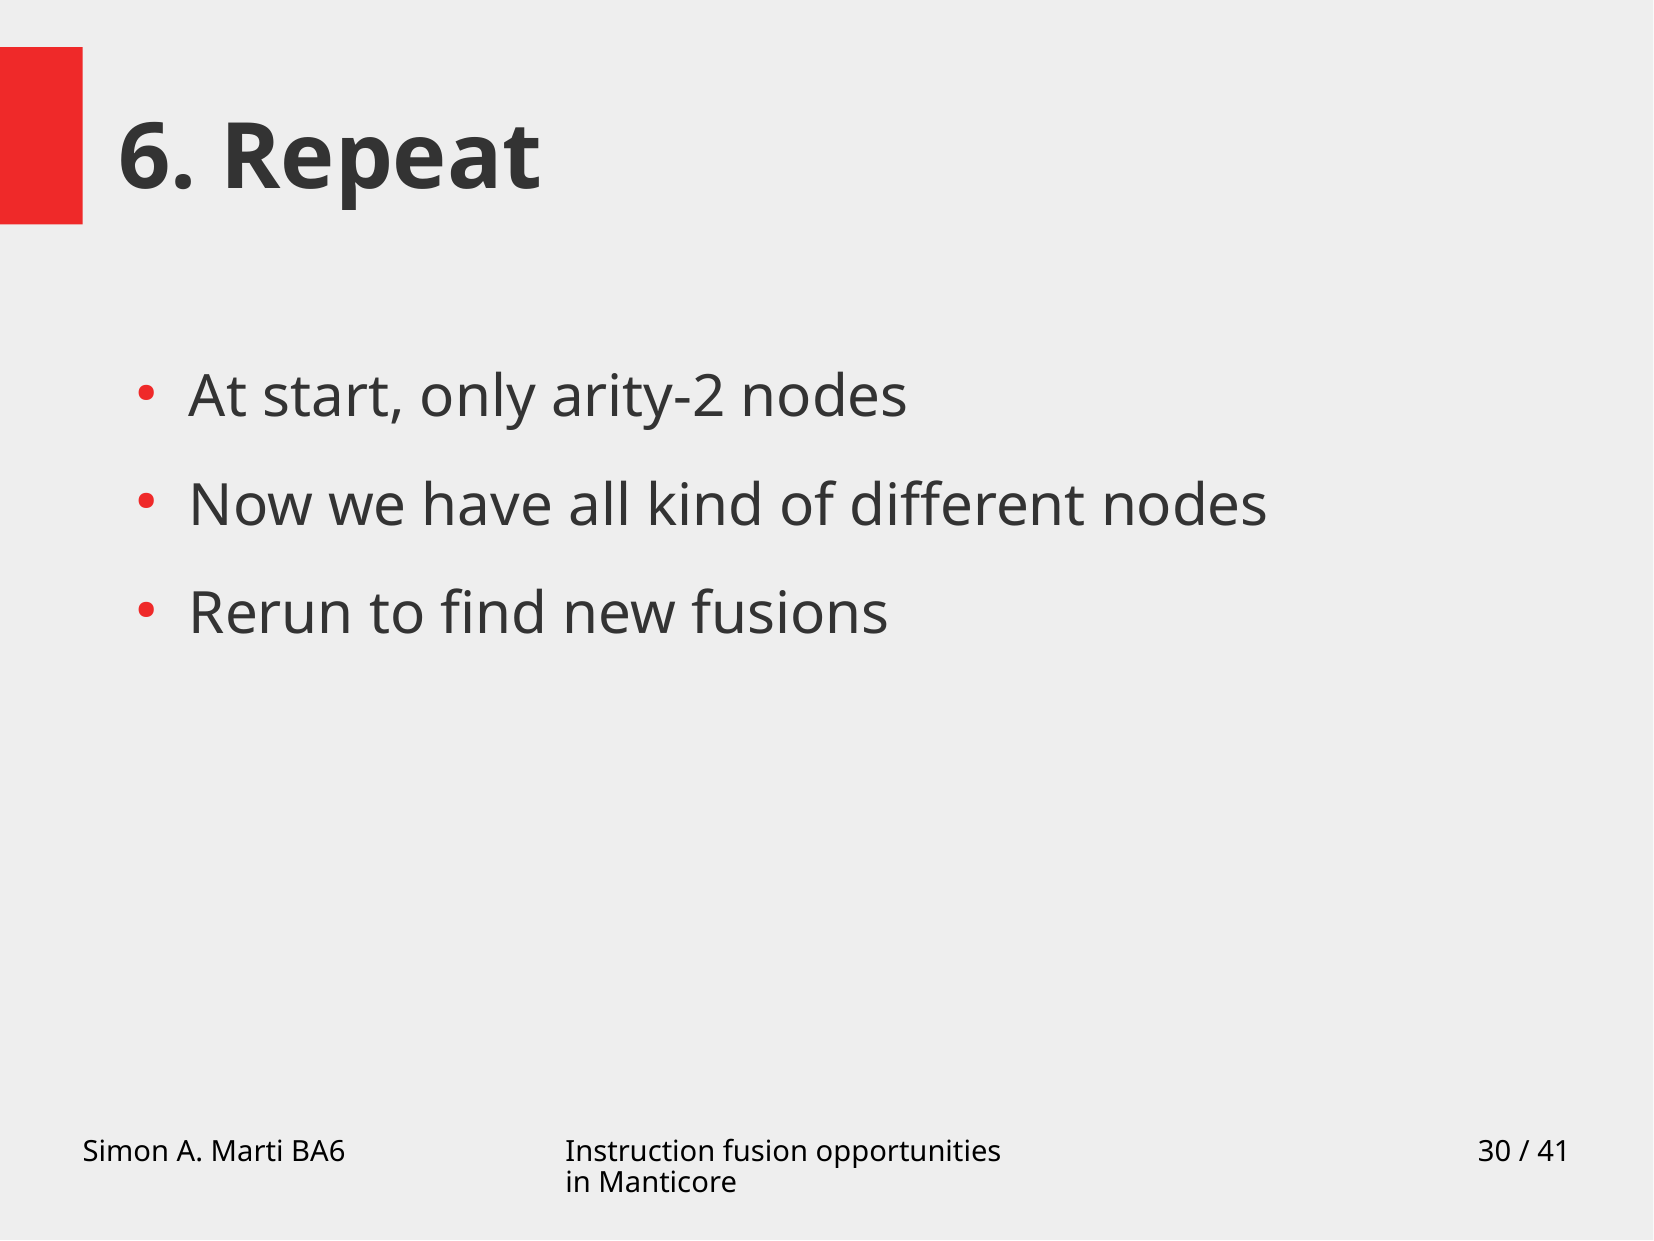

# 6. Repeat
At start, only arity-2 nodes
Now we have all kind of different nodes
Rerun to find new fusions
Simon A. Marti BA6
Instruction fusion opportunities in Manticore
30